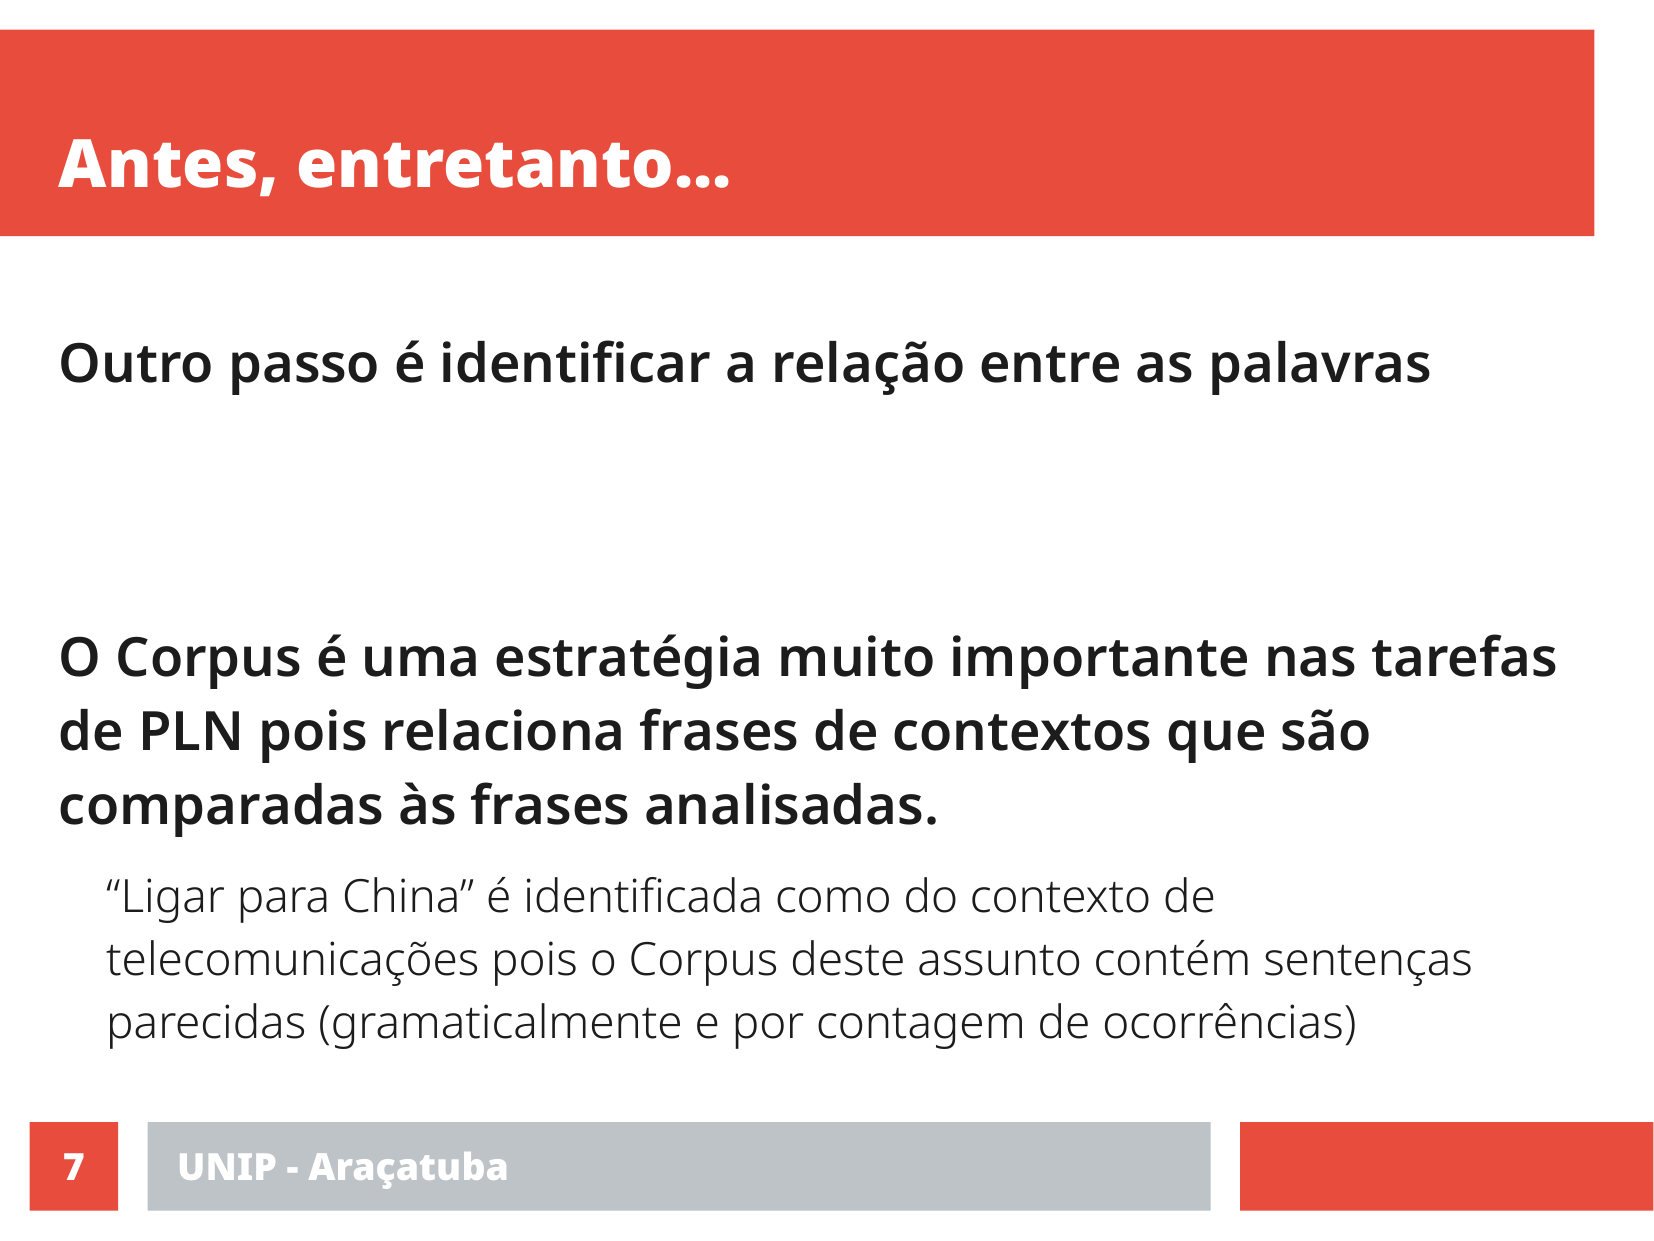

# Antes, entretanto...
Outro passo é identificar a relação entre as palavras
O Corpus é uma estratégia muito importante nas tarefas de PLN pois relaciona frases de contextos que são comparadas às frases analisadas.
“Ligar para China” é identificada como do contexto de telecomunicações pois o Corpus deste assunto contém sentenças parecidas (gramaticalmente e por contagem de ocorrências)
7
UNIP - Araçatuba